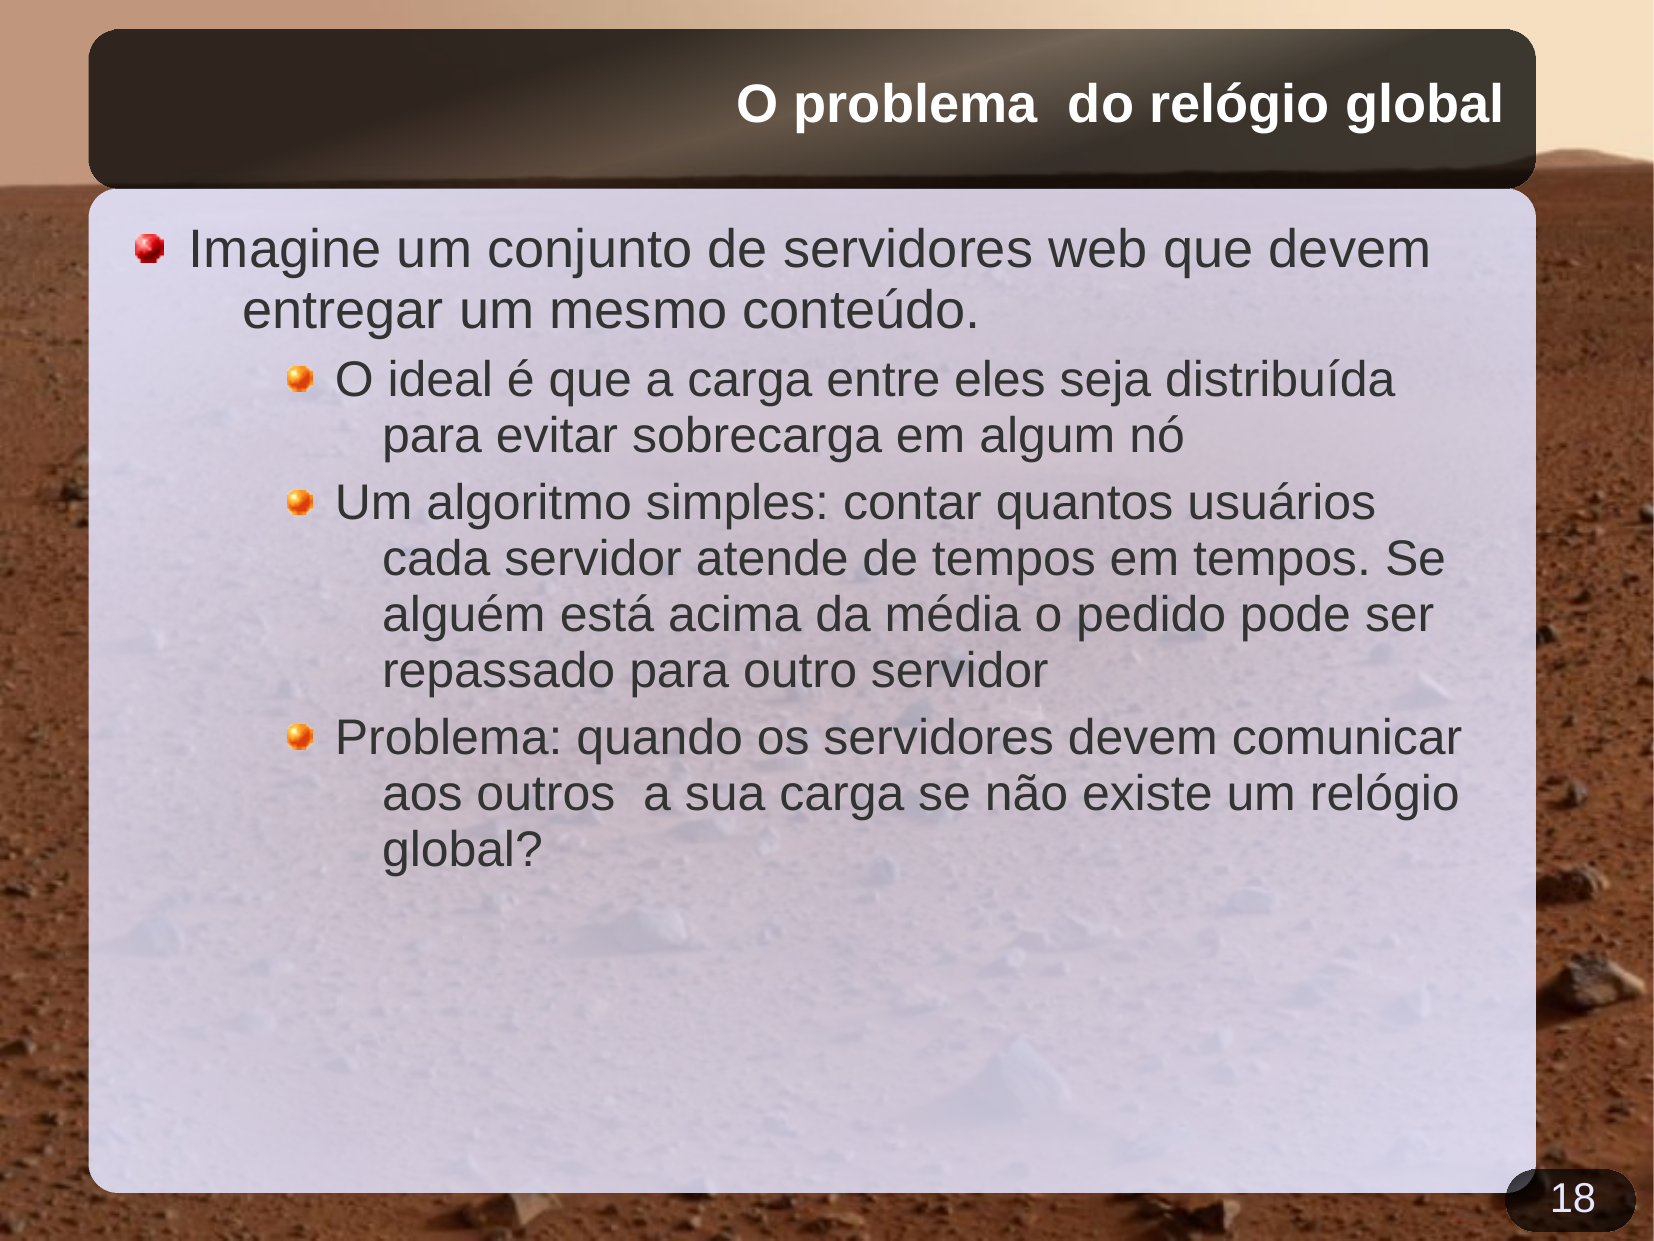

# O problema do relógio global
Imagine um conjunto de servidores web que devem entregar um mesmo conteúdo.
O ideal é que a carga entre eles seja distribuída para evitar sobrecarga em algum nó
Um algoritmo simples: contar quantos usuários cada servidor atende de tempos em tempos. Se alguém está acima da média o pedido pode ser repassado para outro servidor
Problema: quando os servidores devem comunicar aos outros a sua carga se não existe um relógio global?